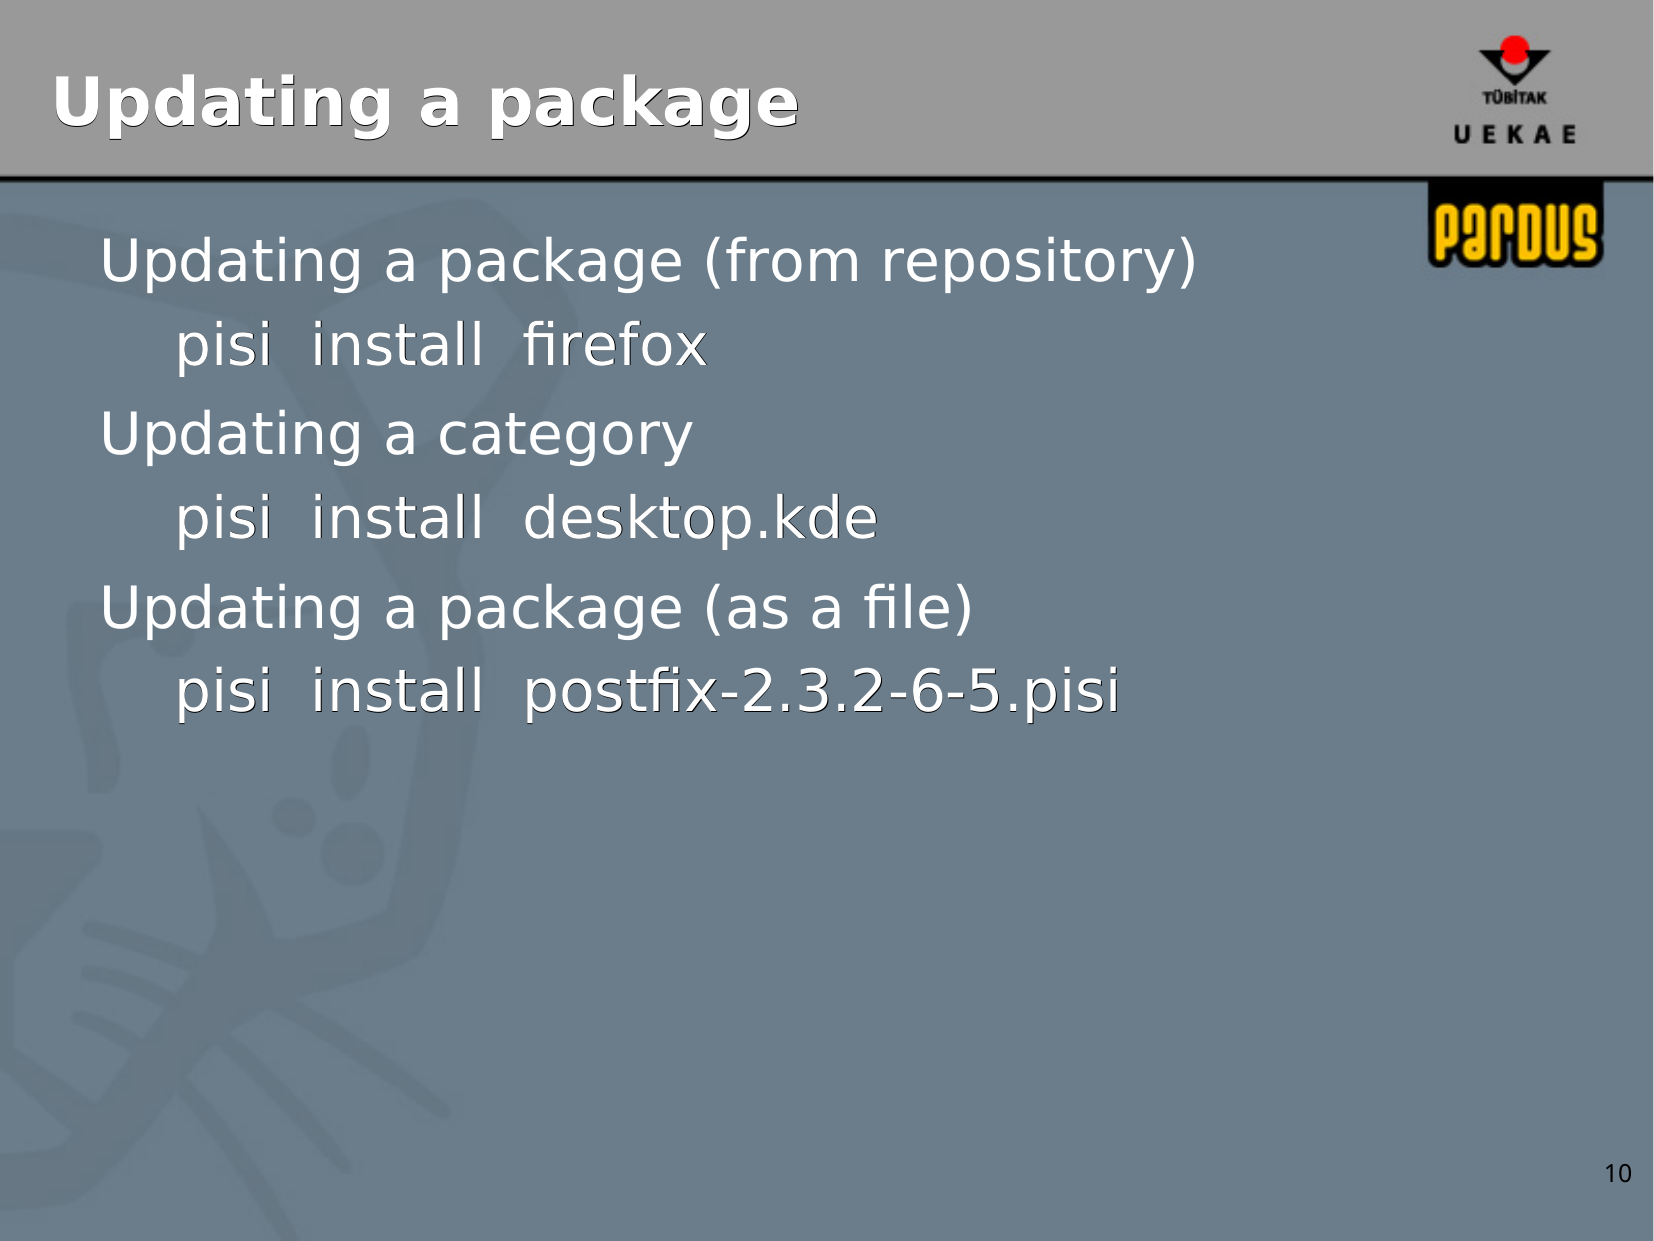

# Updating a package
Updating a package (from repository)
pisi install firefox
Updating a category
pisi install desktop.kde
Updating a package (as a file)
pisi install postfix-2.3.2-6-5.pisi